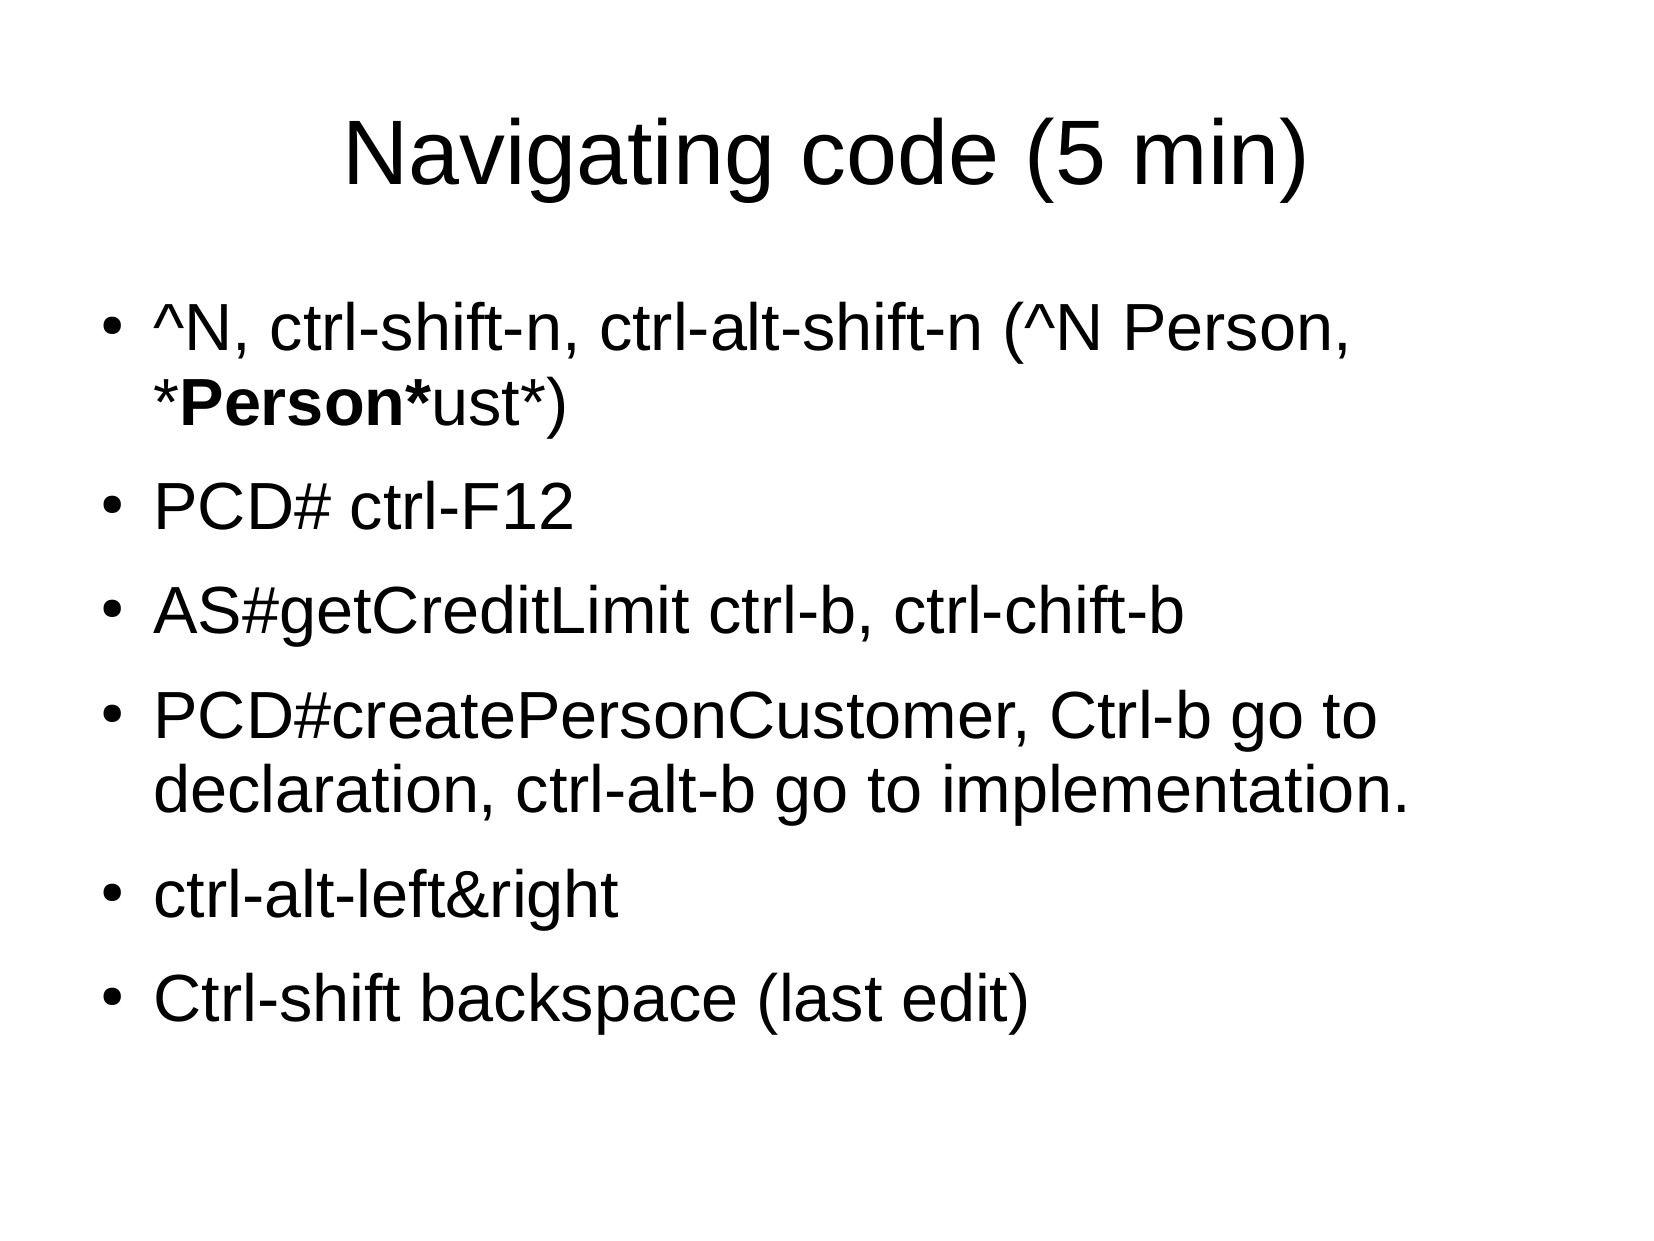

# Navigating code (5 min)
^N, ctrl-shift-n, ctrl-alt-shift-n (^N Person, *Person*ust*)
PCD# ctrl-F12
AS#getCreditLimit ctrl-b, ctrl-chift-b
PCD#createPersonCustomer, Ctrl-b go to declaration, ctrl-alt-b go to implementation.
ctrl-alt-left&right
Ctrl-shift backspace (last edit)